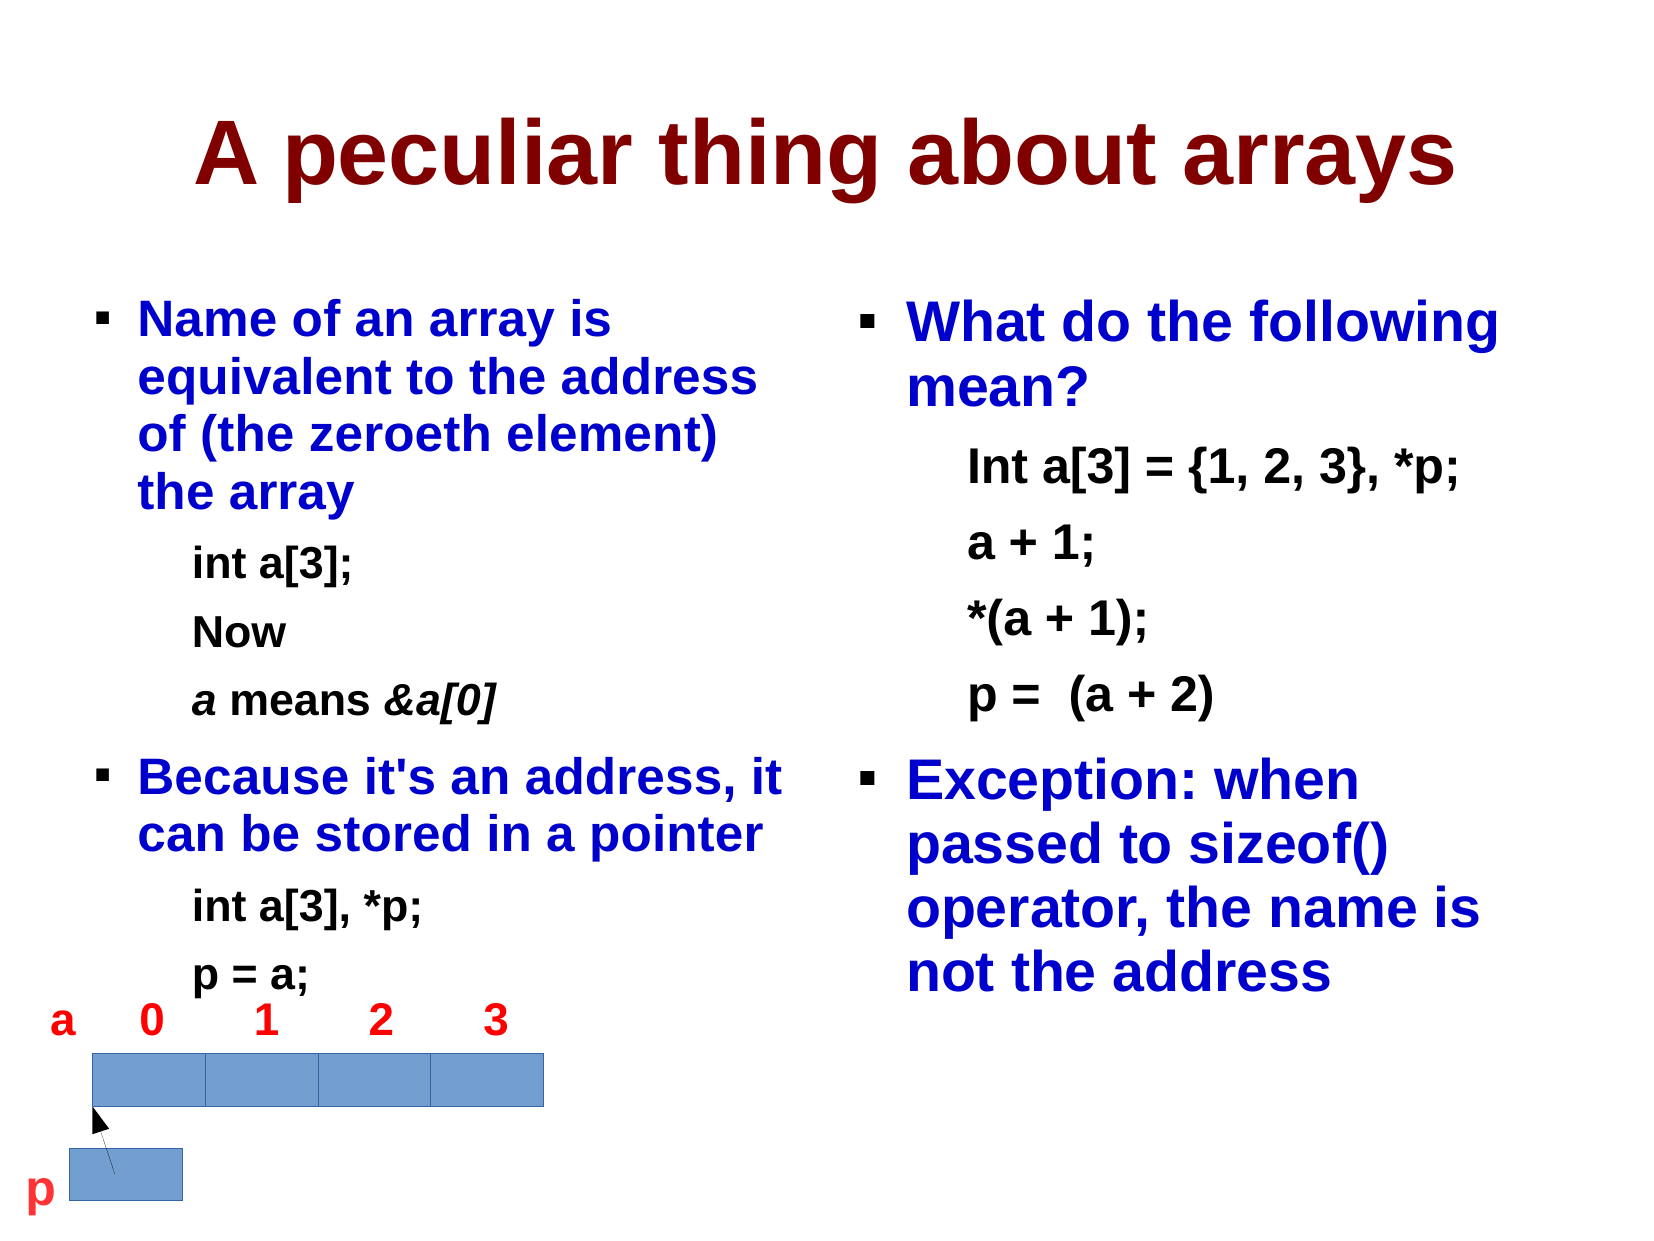

# A peculiar thing about arrays
Name of an array is equivalent to the address of (the zeroeth element) the array
int a[3];
Now
a means &a[0]
Because it's an address, it can be stored in a pointer
int a[3], *p;
p = a;
What do the following mean?
Int a[3] = {1, 2, 3}, *p;
a + 1;
*(a + 1);
p = (a + 2)
Exception: when passed to sizeof() operator, the name is not the address
a 0 1 2 3
p